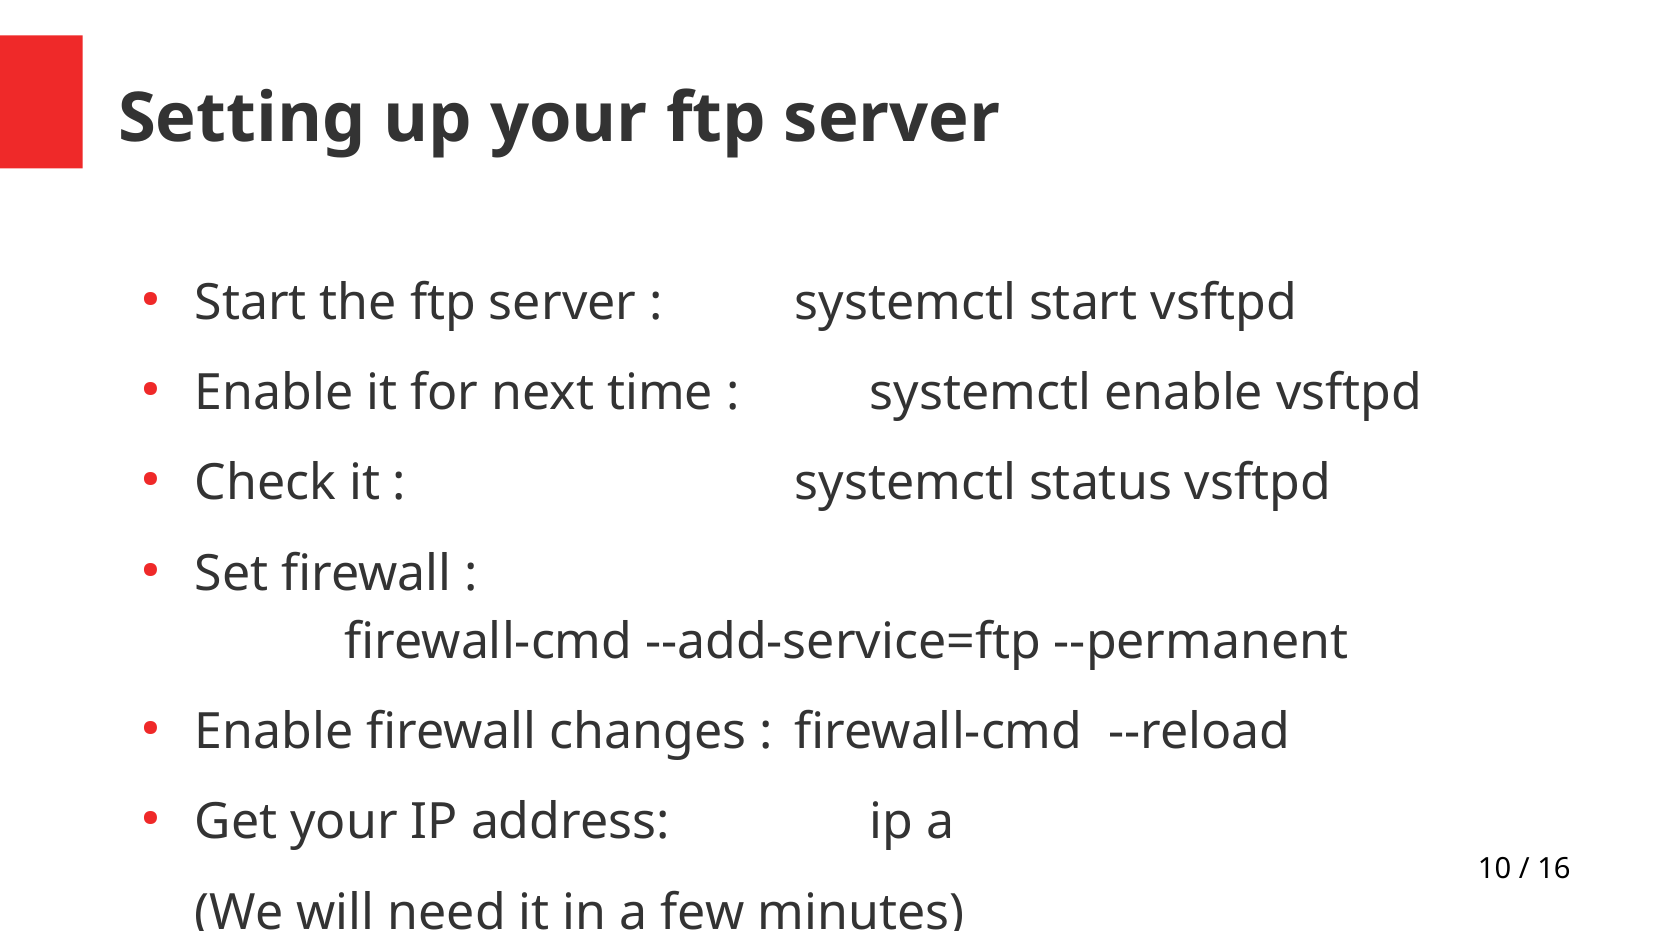

# Setting up your ftp server
Start the ftp server : 		systemctl start vsftpd
Enable it for next time :		systemctl enable vsftpd
Check it :						systemctl status vsftpd
Set firewall : 															firewall-cmd --add-service=ftp --permanent
Enable firewall changes :	firewall-cmd --reload
Get your IP address:			ip a
(We will need it in a few minutes)
10